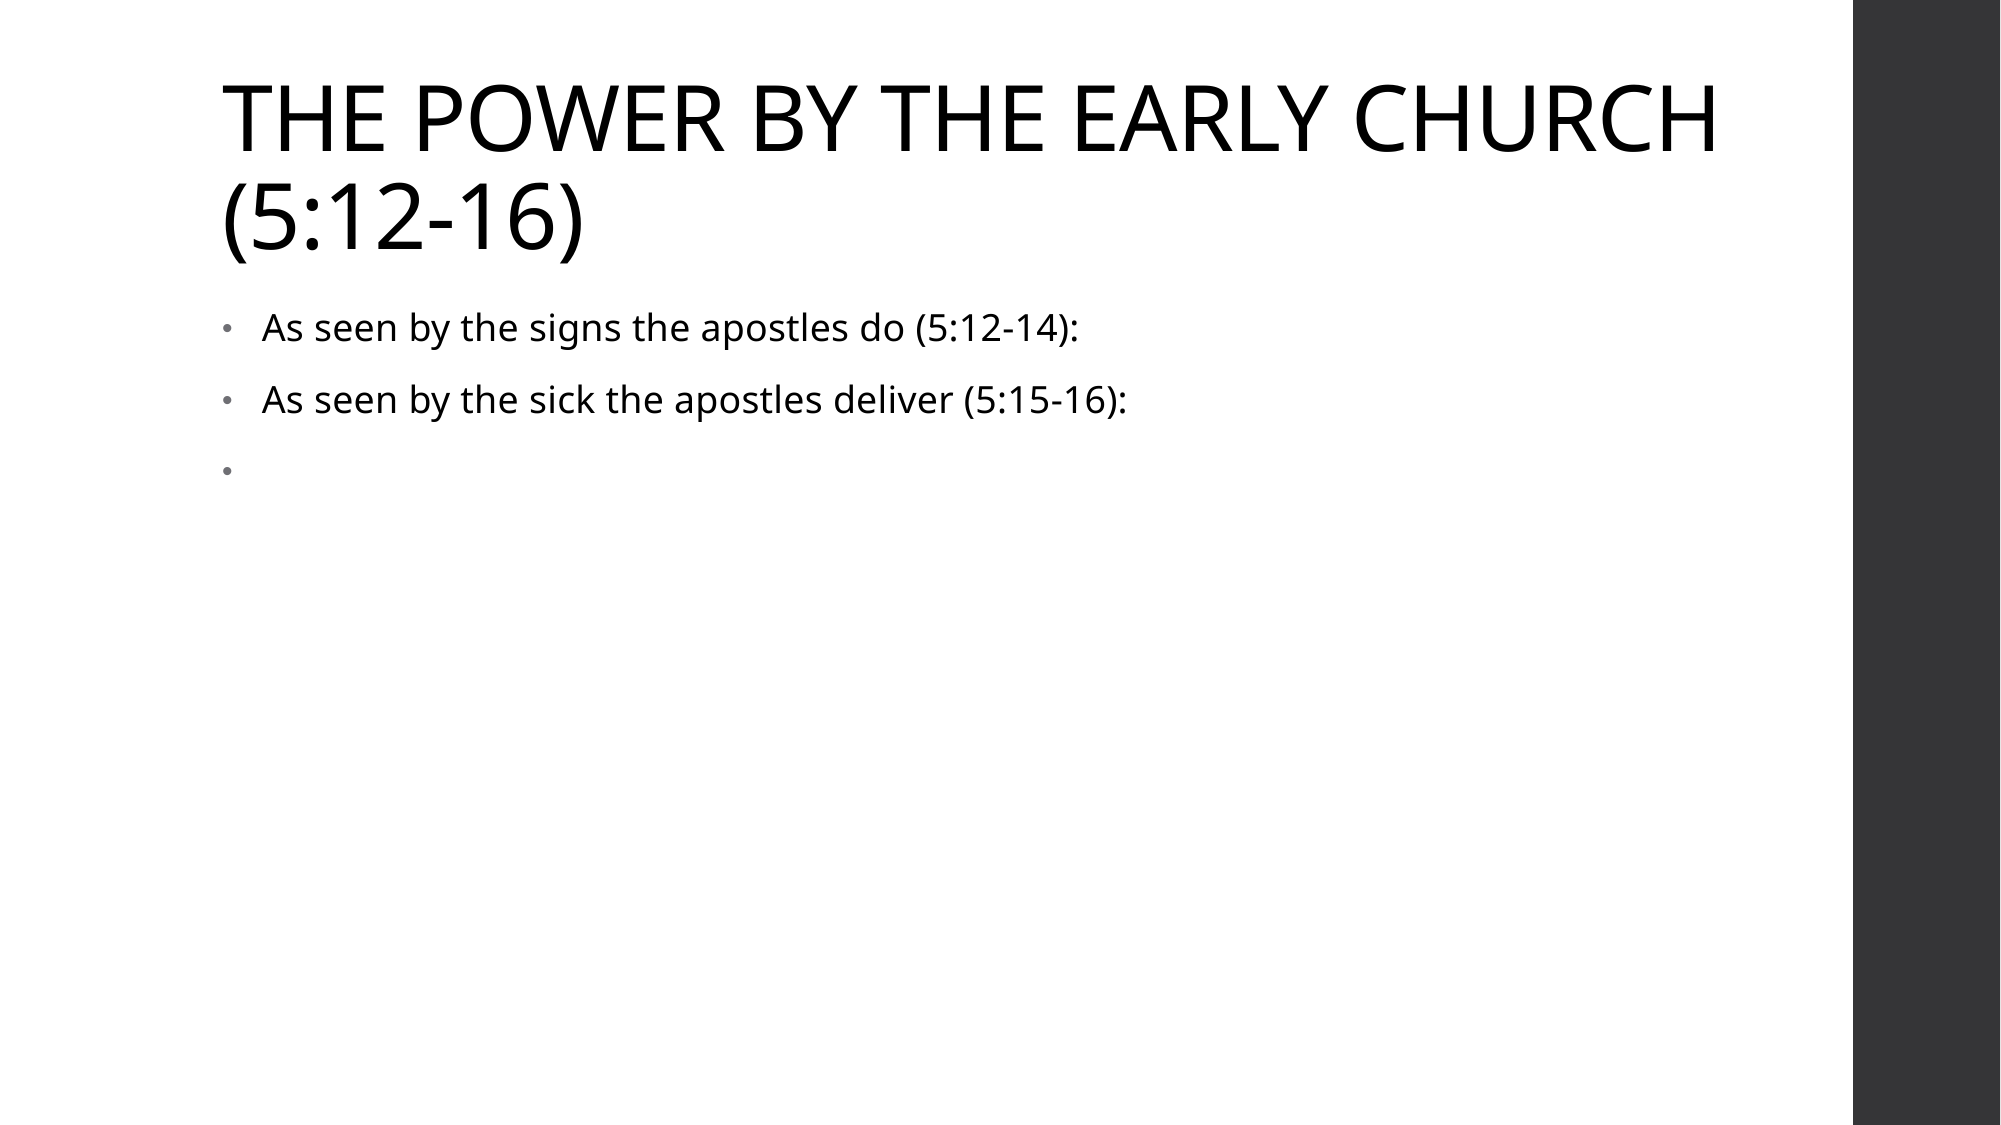

# THE POWER BY THE EARLY CHURCH (5:12-16)
 As seen by the signs the apostles do (5:12-14):
 As seen by the sick the apostles deliver (5:15-16):